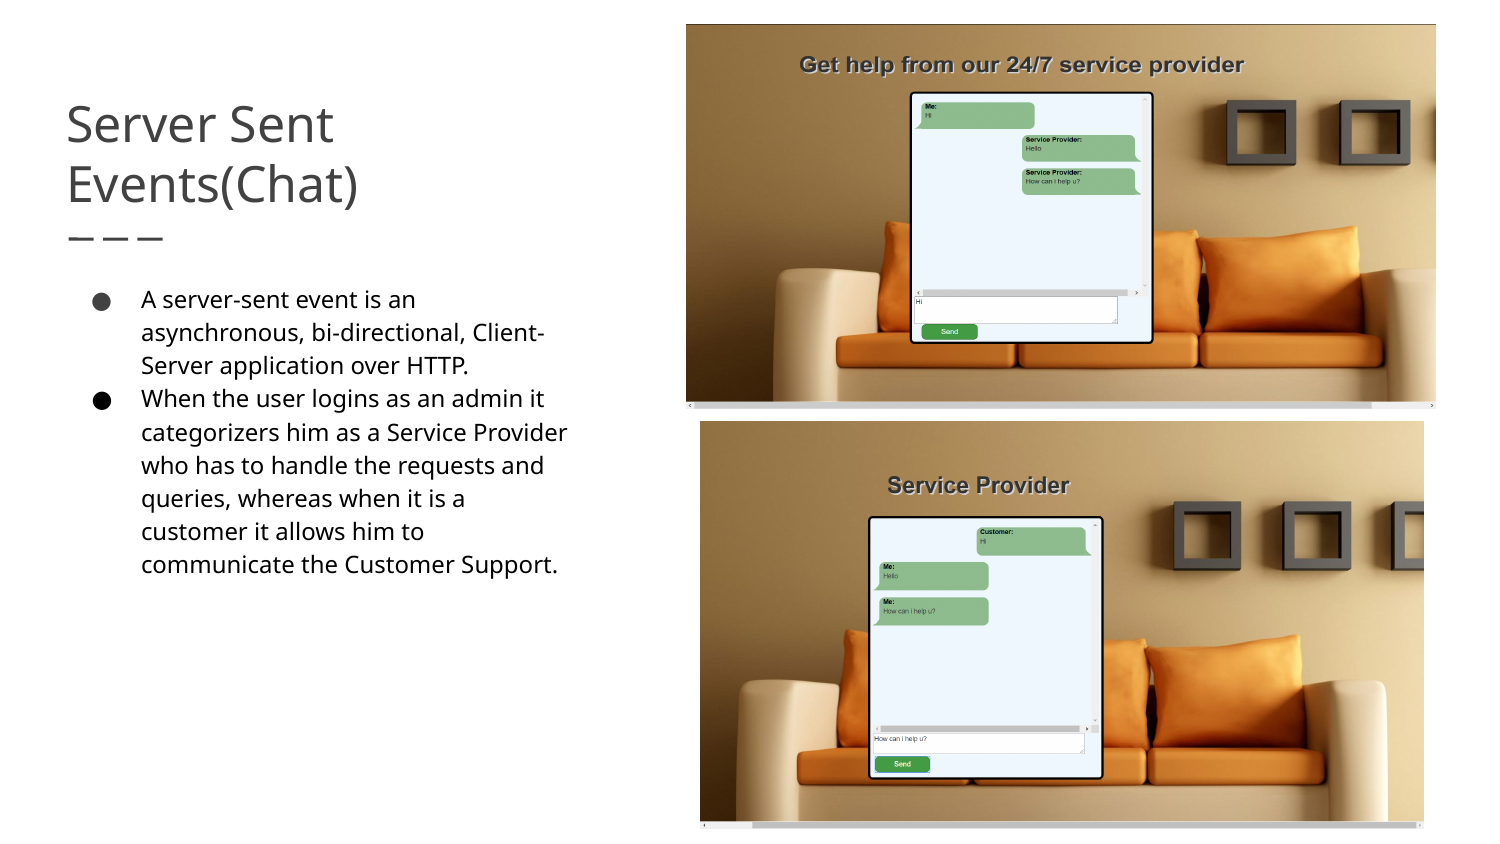

# Server Sent Events(Chat)
A server-sent event is an asynchronous, bi-directional, Client-Server application over HTTP.
When the user logins as an admin it categorizers him as a Service Provider who has to handle the requests and queries, whereas when it is a customer it allows him to communicate the Customer Support.